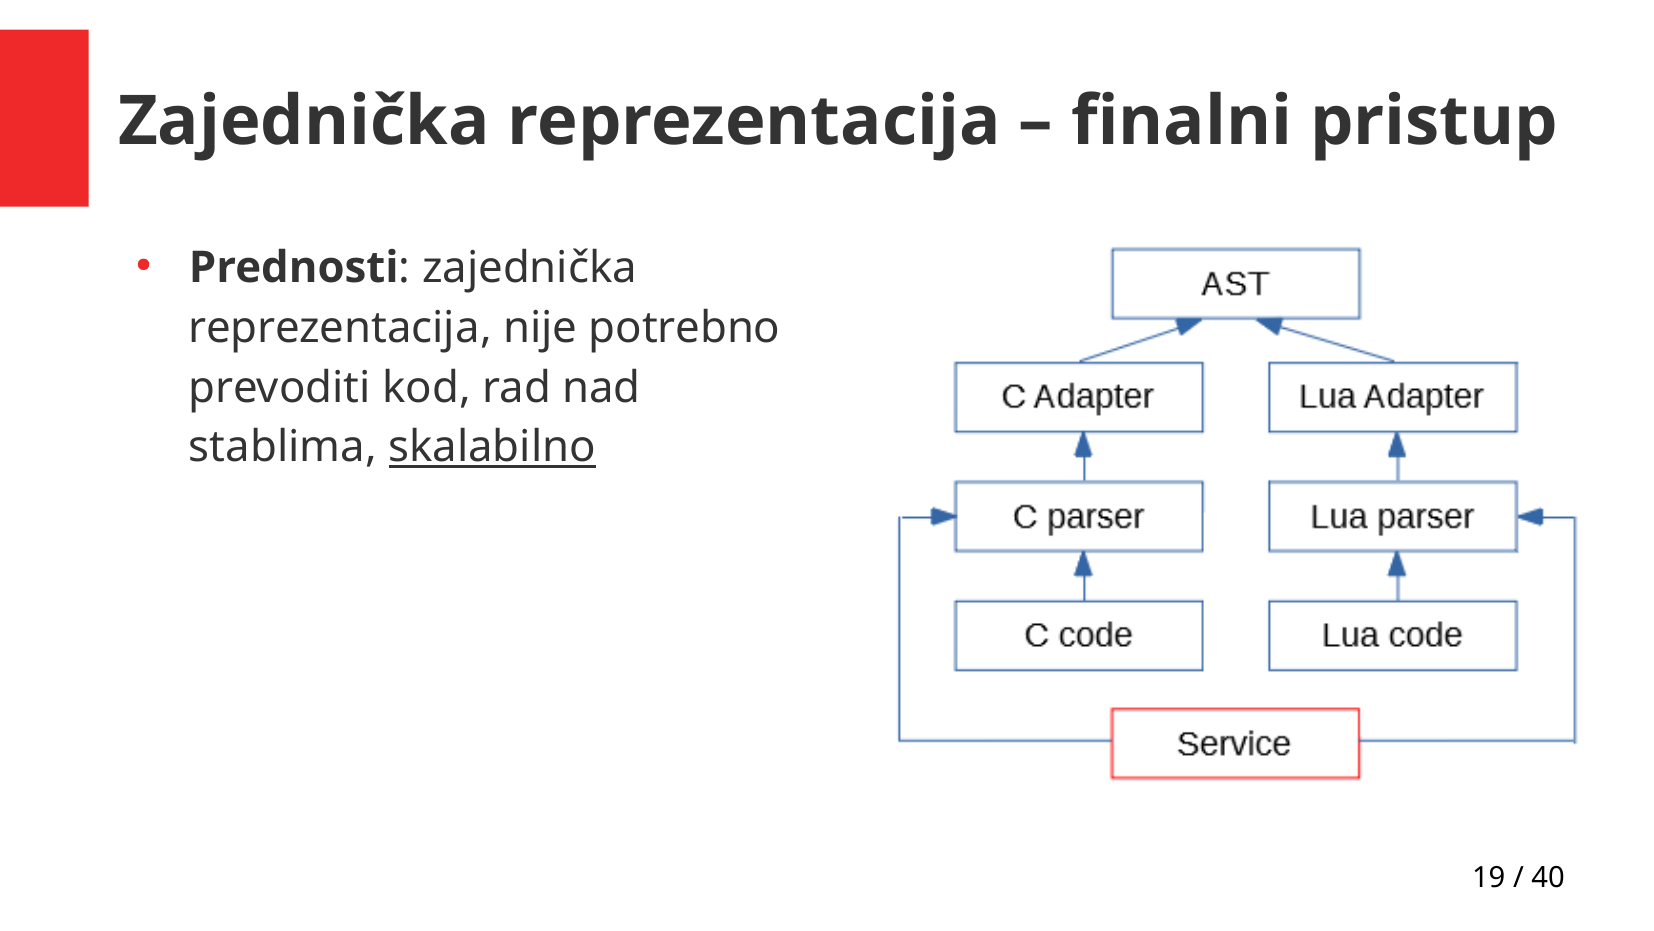

# Zajednička reprezentacija – finalni pristup
Prednosti: zajednička reprezentacija, nije potrebno prevoditi kod, rad nad stablima, skalabilno
19